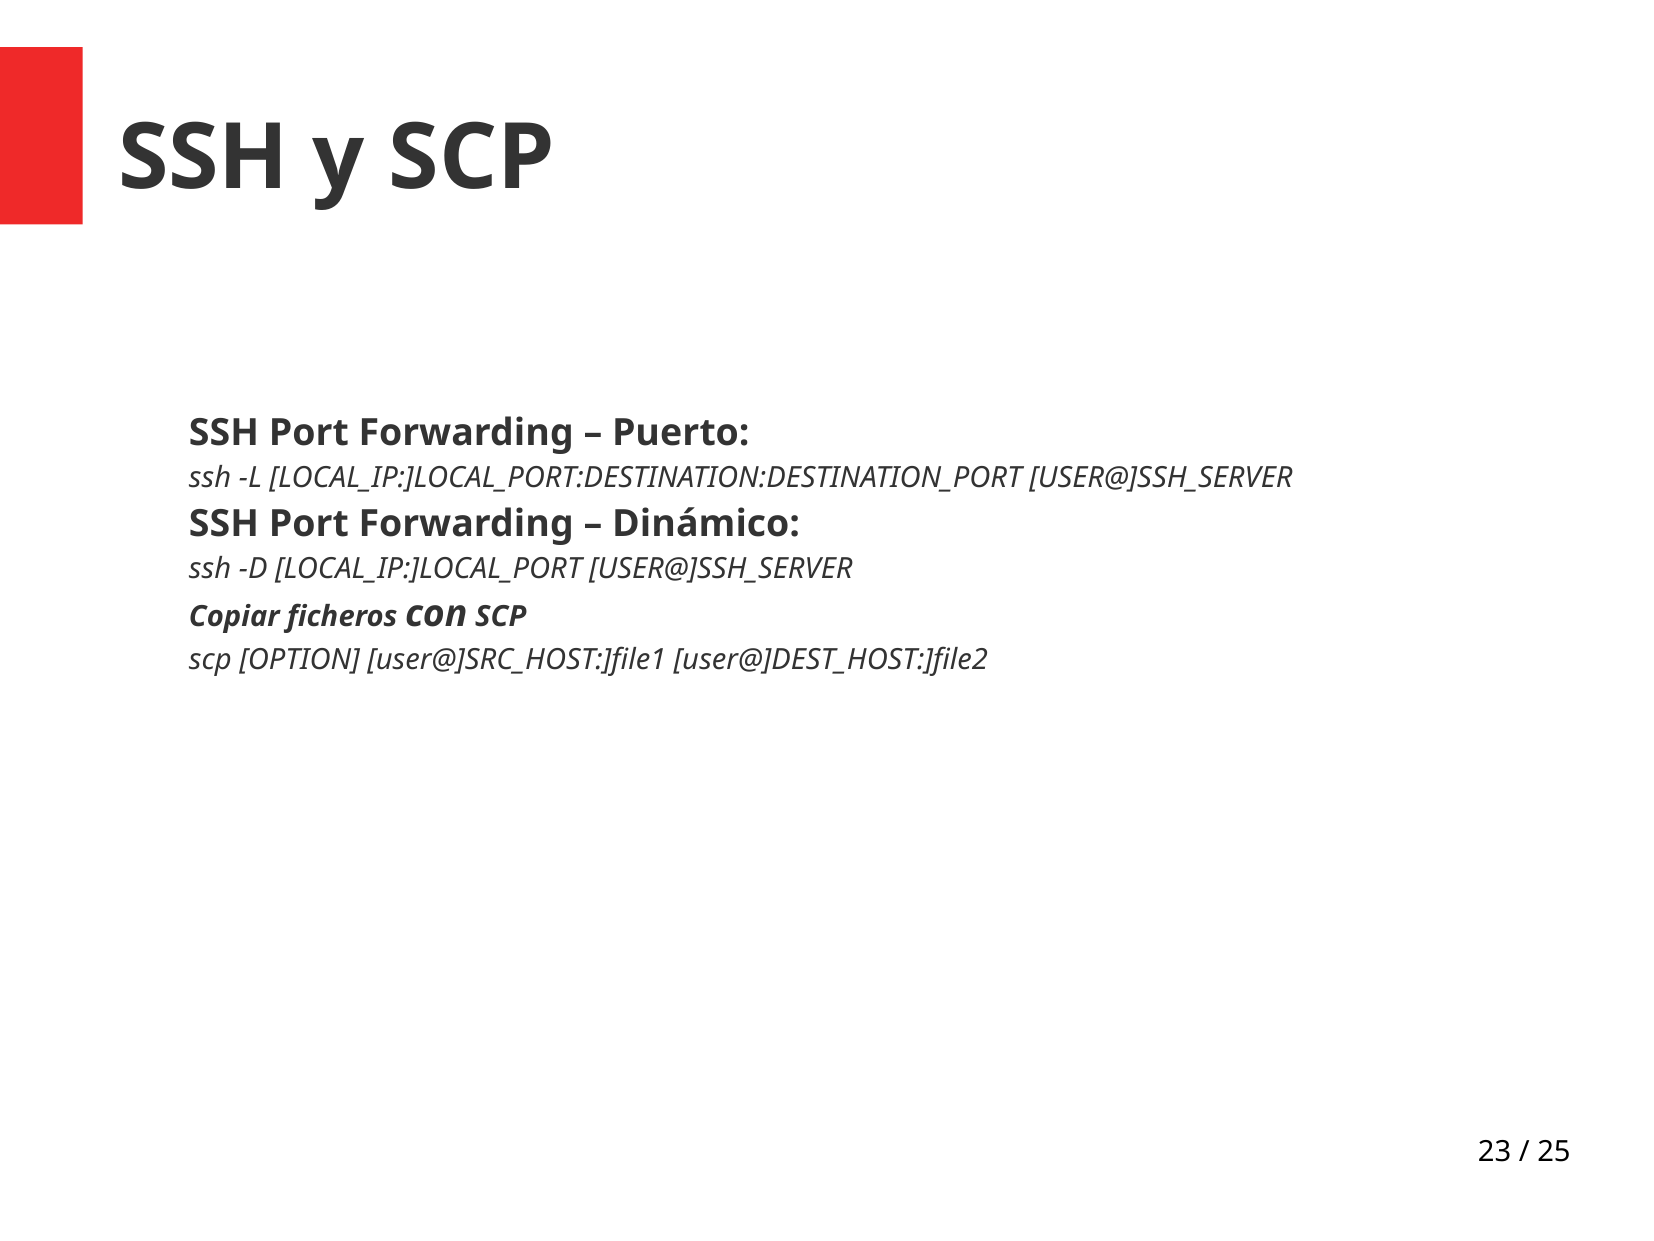

# SSH y SCP
SSH Port Forwarding – Puerto:
ssh -L [LOCAL_IP:]LOCAL_PORT:DESTINATION:DESTINATION_PORT [USER@]SSH_SERVER
SSH Port Forwarding – Dinámico:
ssh -D [LOCAL_IP:]LOCAL_PORT [USER@]SSH_SERVER
Copiar ficheros con SCP
scp [OPTION] [user@]SRC_HOST:]file1 [user@]DEST_HOST:]file2
23